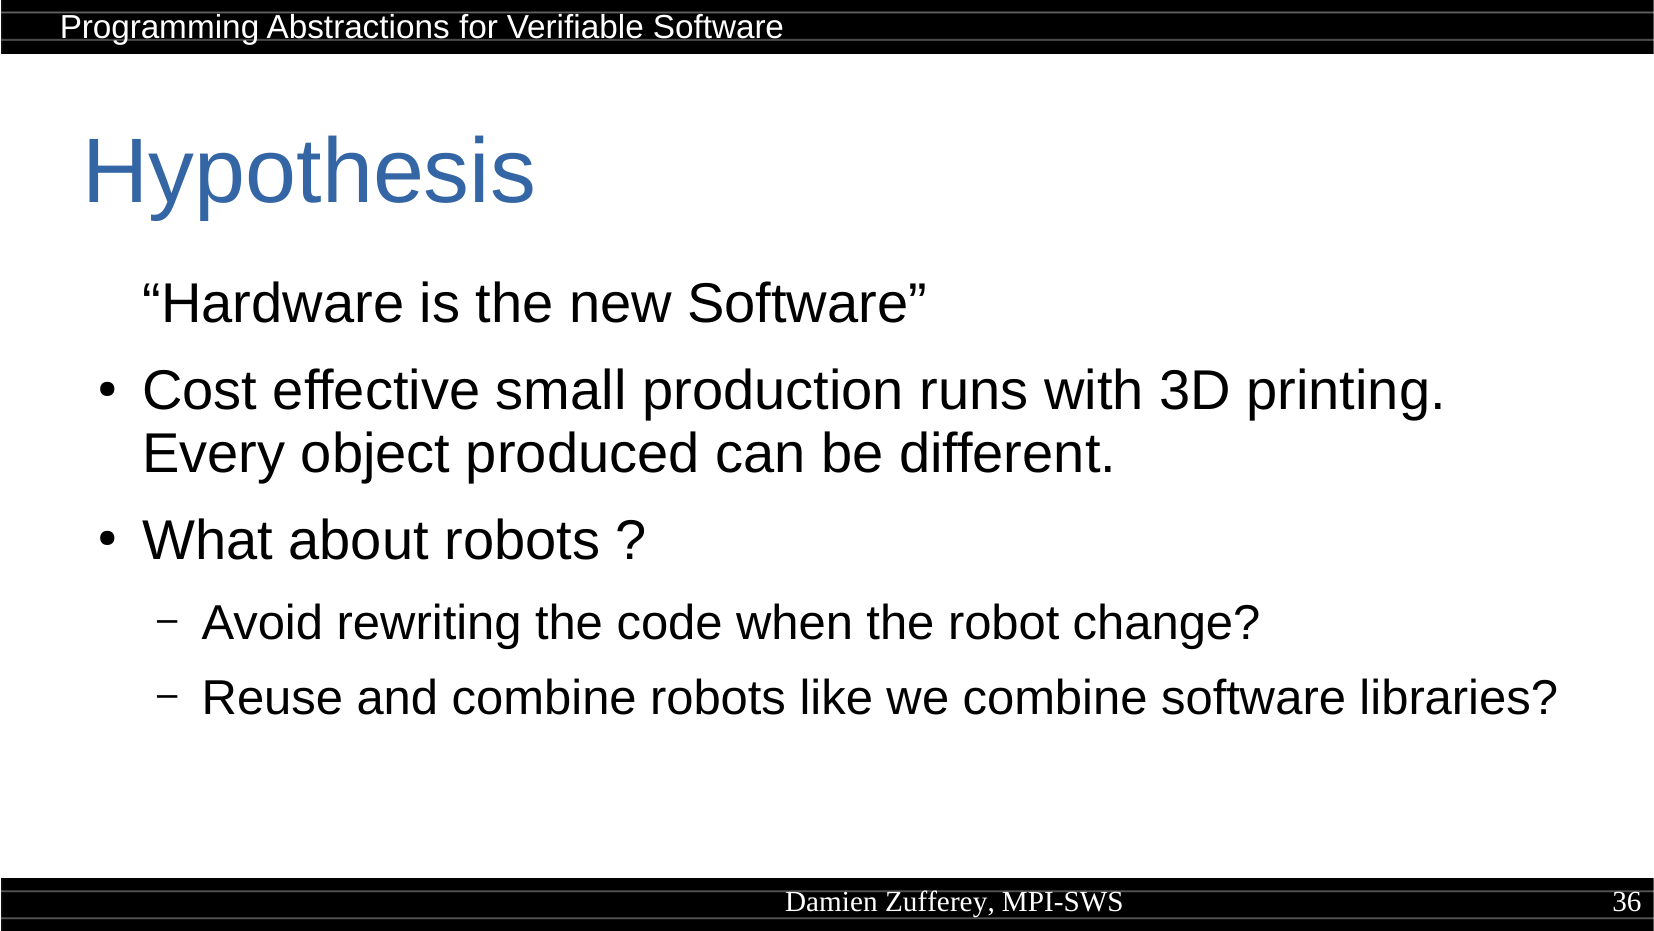

# Hypothesis
“Hardware is the new Software”
Cost effective small production runs with 3D printing. Every object produced can be different.
What about robots ?
Avoid rewriting the code when the robot change?
Reuse and combine robots like we combine software libraries?